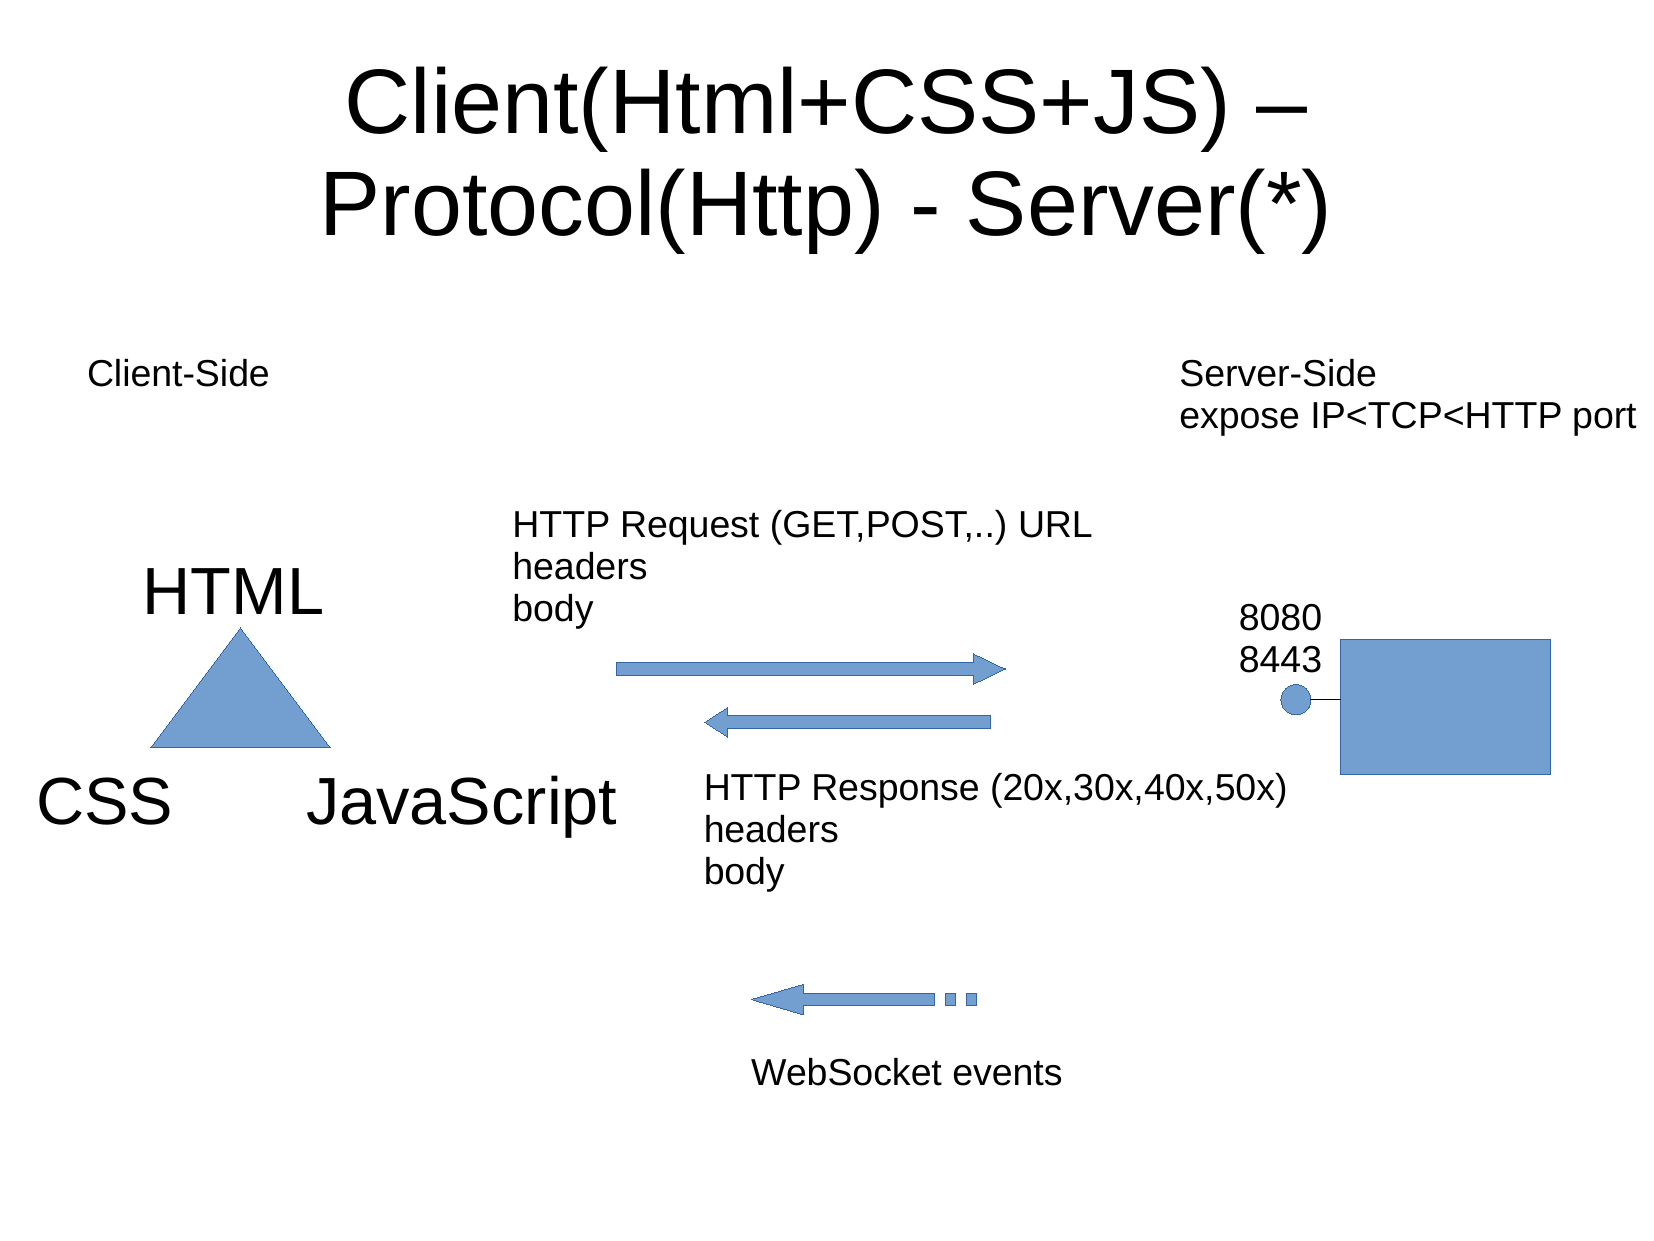

# Client(Html+CSS+JS) – Protocol(Http) - Server(*)
Client-Side
Server-Side
expose IP<TCP<HTTP port
HTTP Request (GET,POST,..) URL
headers
body
HTML
8080
8443
CSS
JavaScript
HTTP Response (20x,30x,40x,50x)
headers
body
WebSocket events